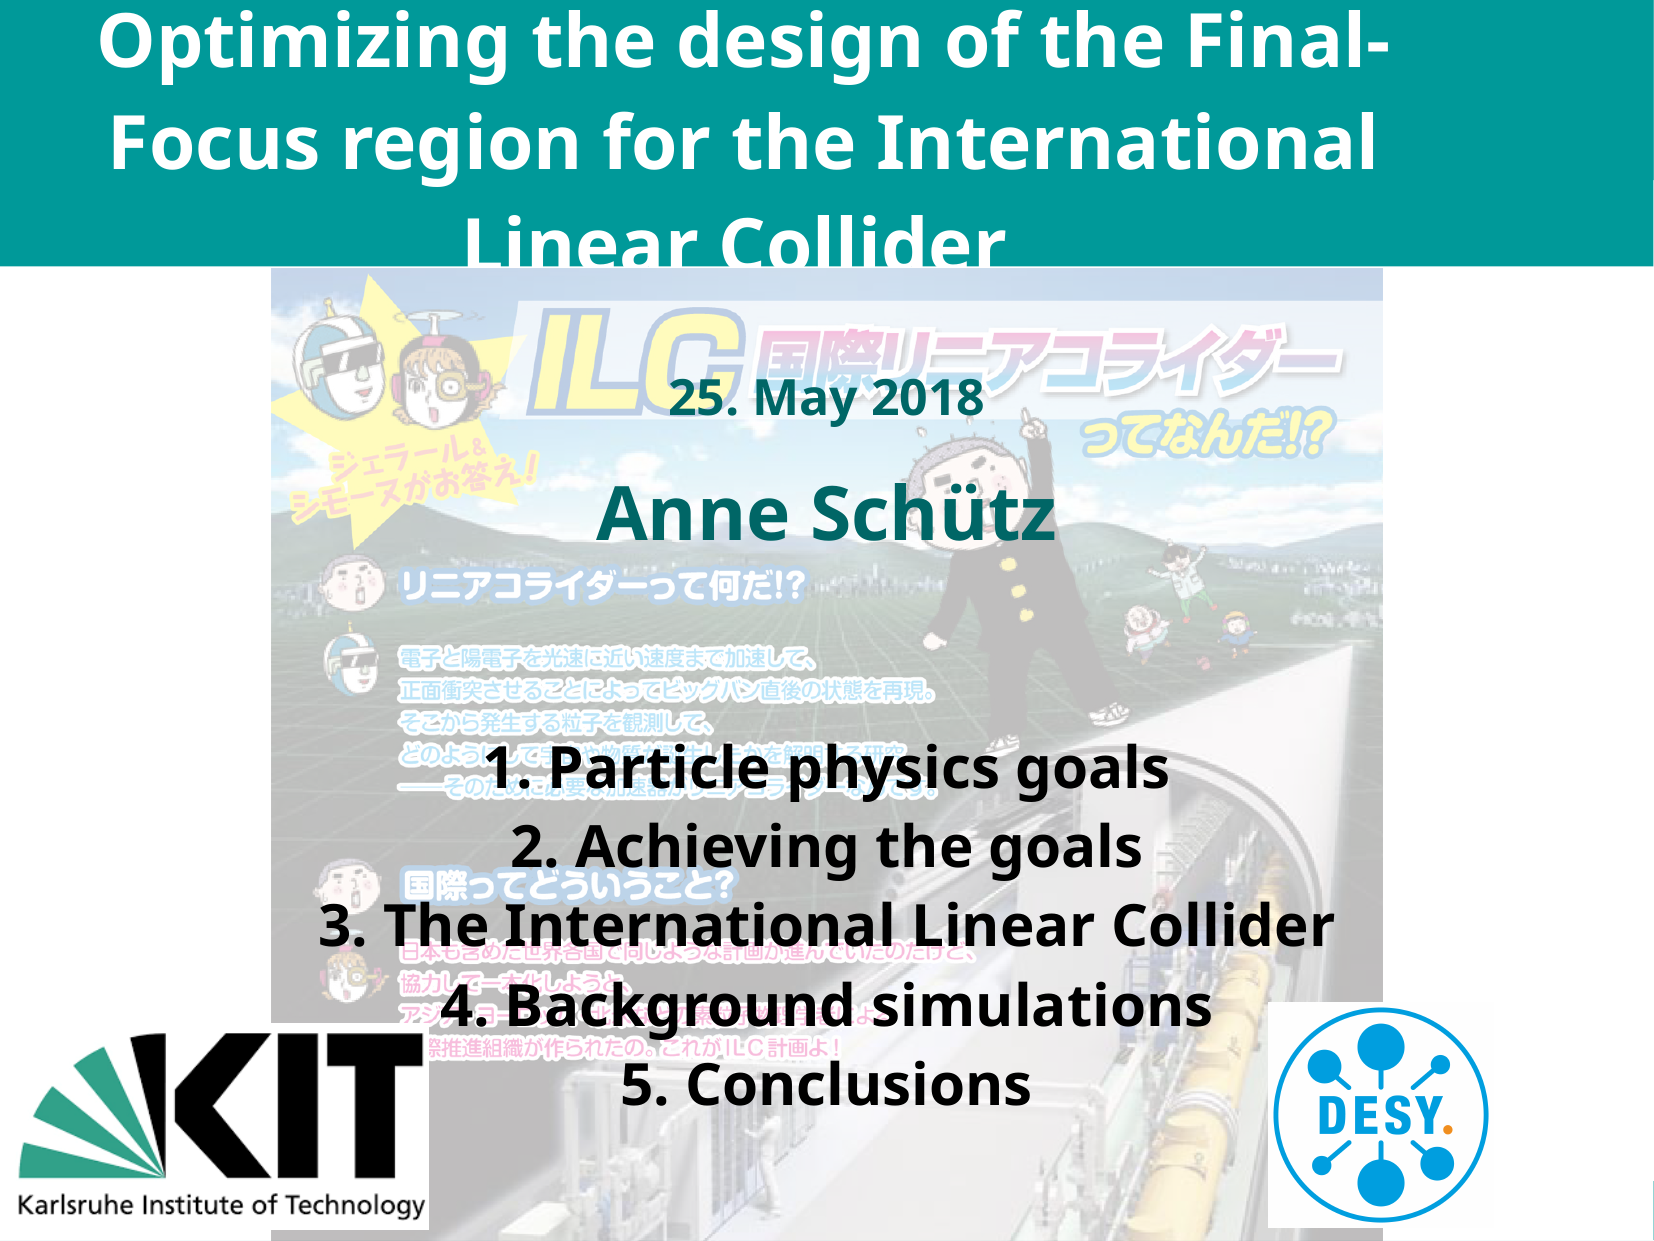

# Optimizing the design of the Final-Focus region for the International Linear Collider
25. May 2018
Anne Schütz
 Particle physics goals
 Achieving the goals
 The International Linear Collider
 Background simulations
 Conclusions